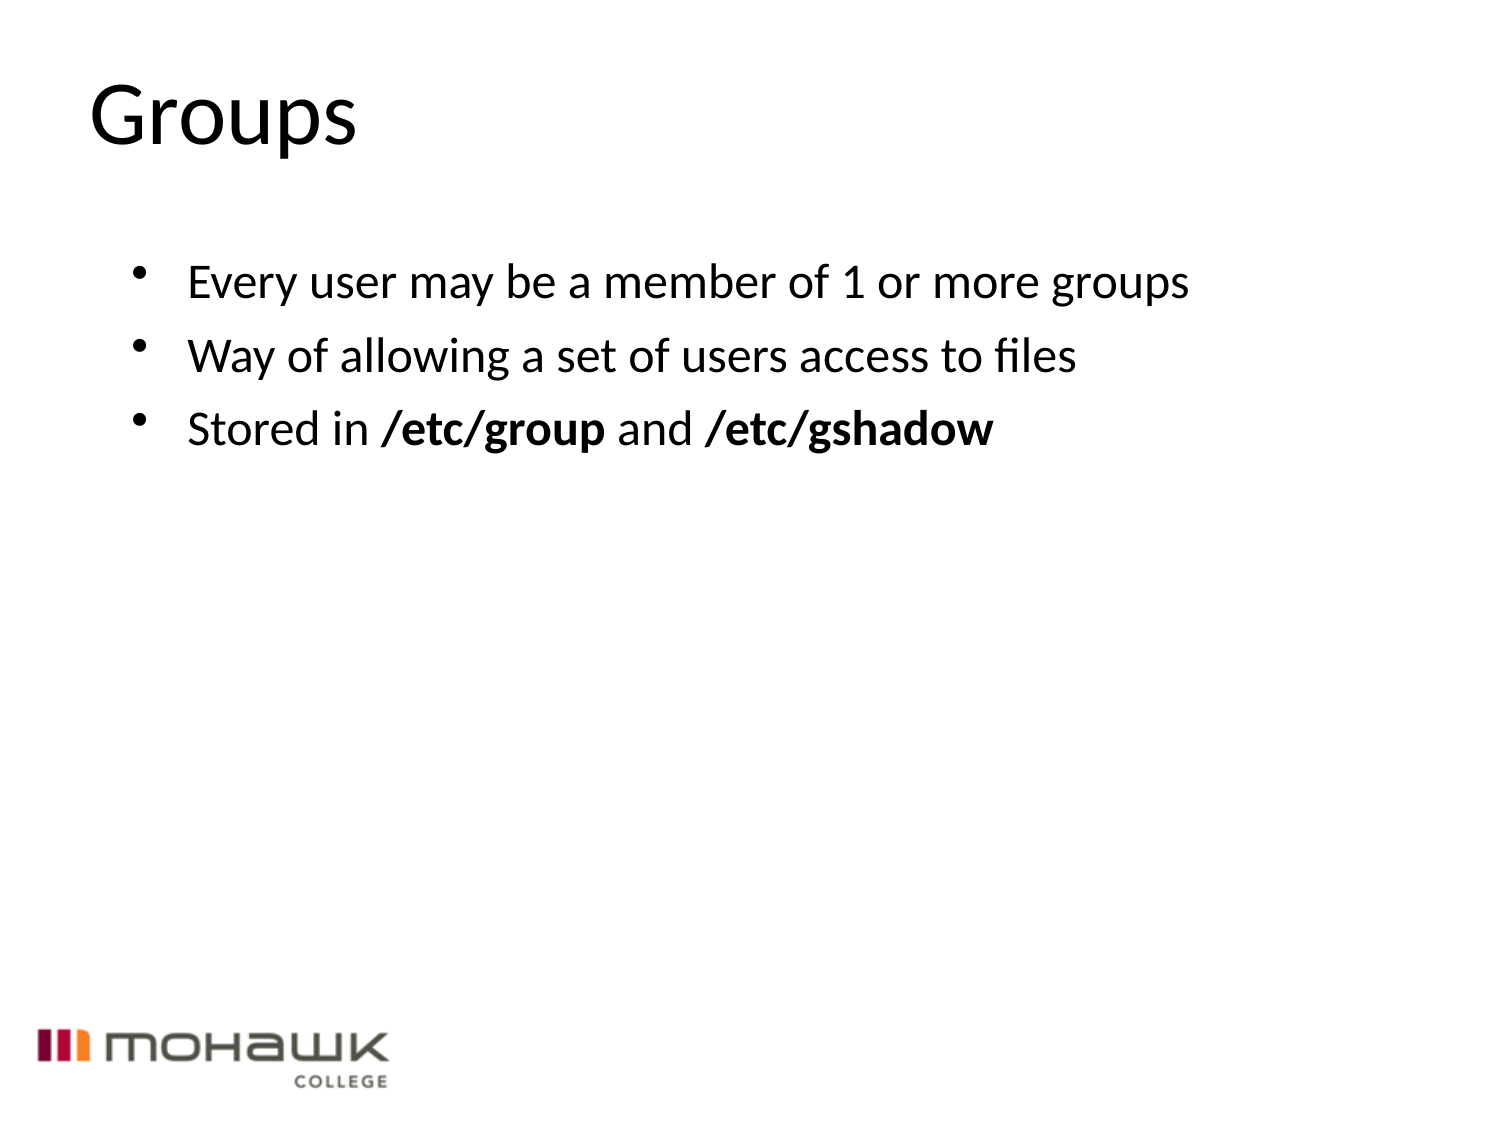

# Groups
Every user may be a member of 1 or more groups
Way of allowing a set of users access to files
Stored in /etc/group and /etc/gshadow